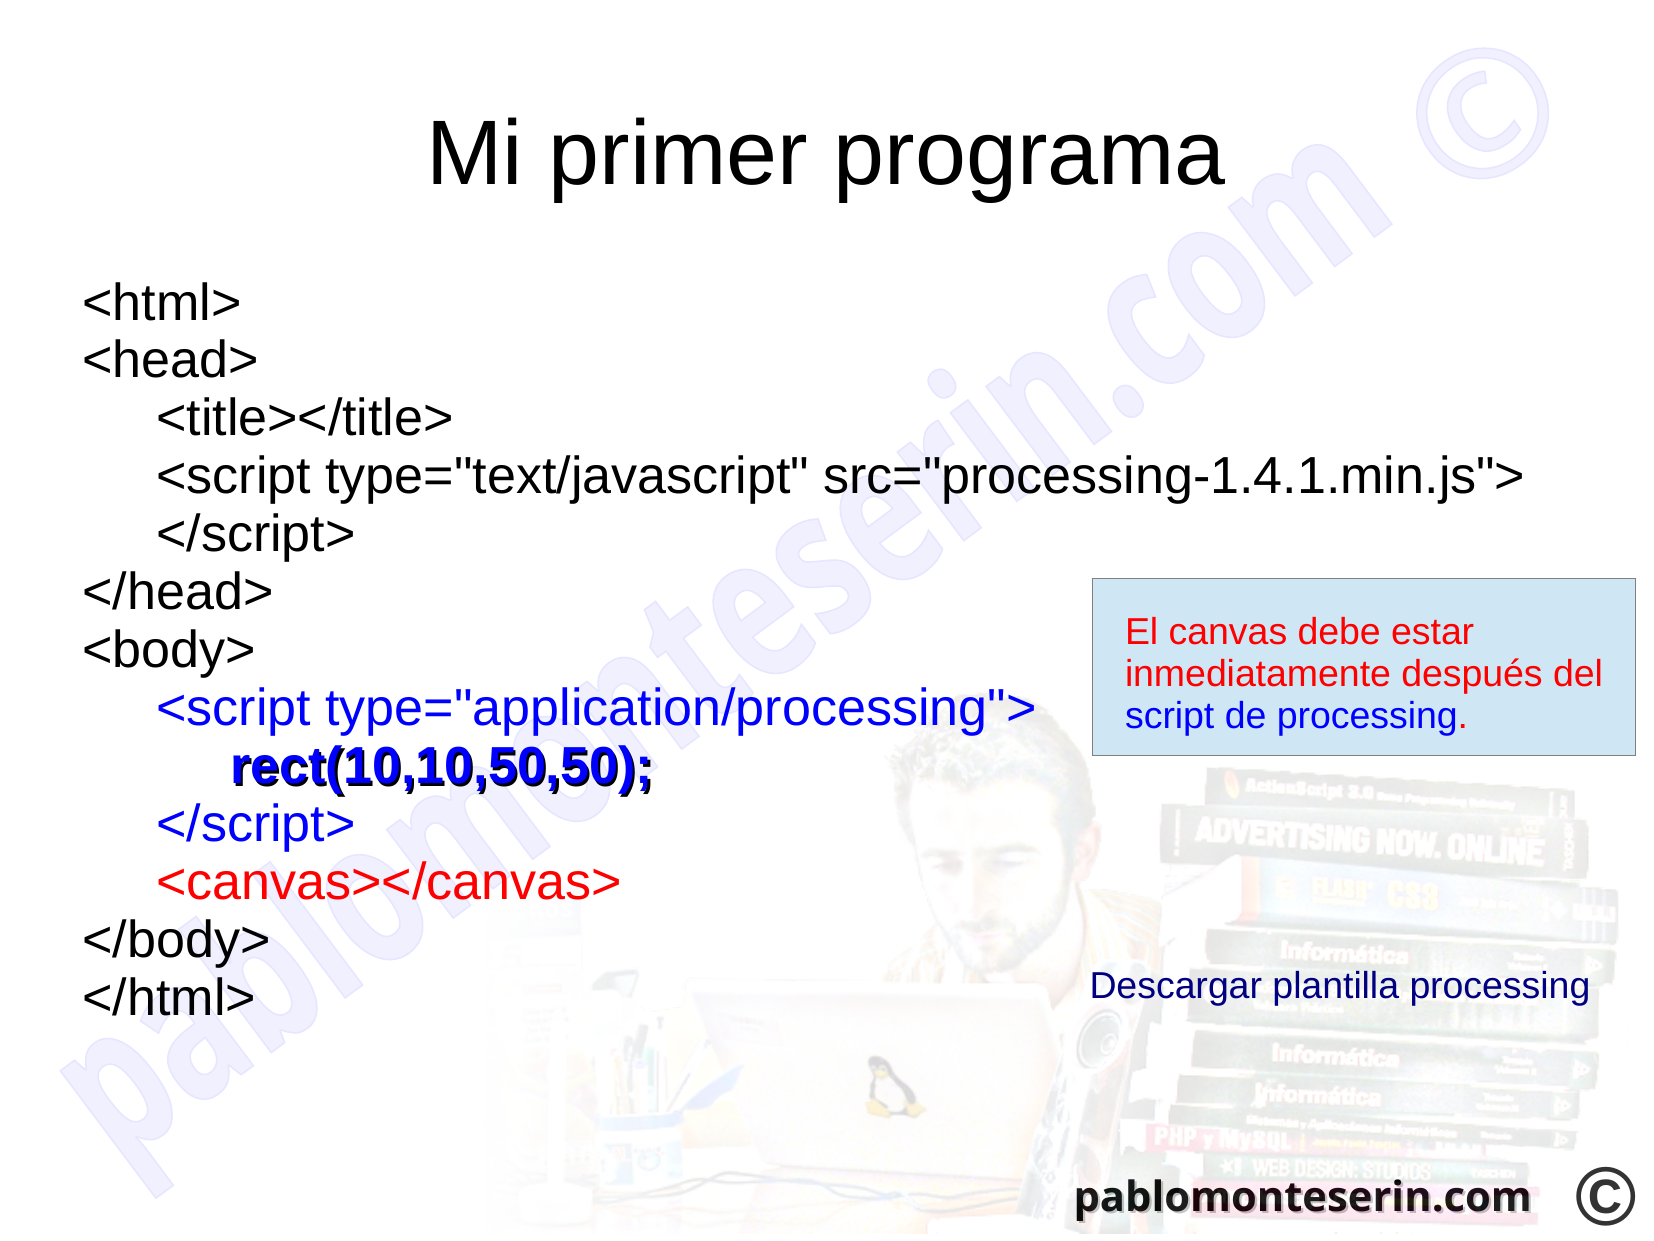

# Mi primer programa
<html>
<head>
	<title></title>
	<script type="text/javascript" src="processing-1.4.1.min.js">
	</script>
</head>
<body>
	<script type="application/processing">
		rect(10,10,50,50);
	</script>
	<canvas></canvas>
</body>
</html>
El canvas debe estar inmediatamente después del script de processing.
Descargar plantilla processing